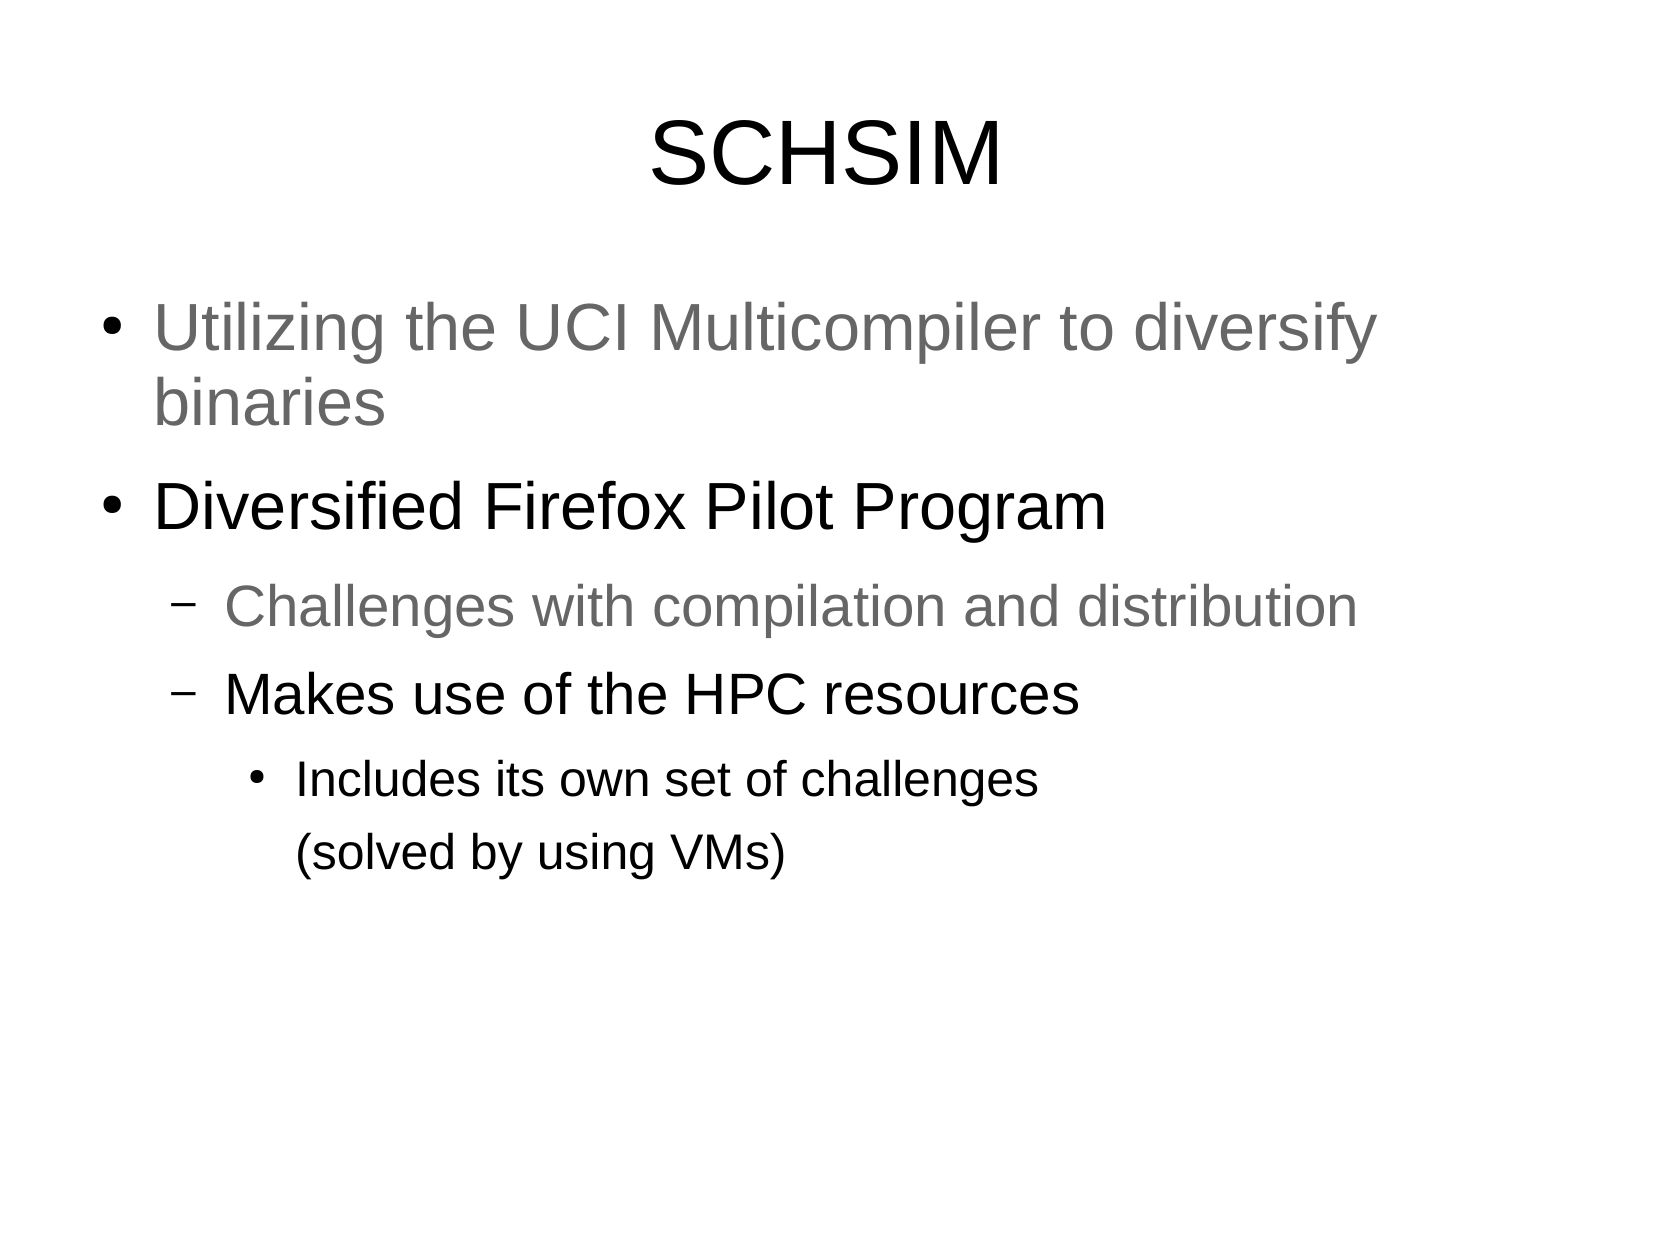

# SCHSIM
Utilizing the UCI Multicompiler to diversify binaries
Diversified Firefox Pilot Program
Challenges with compilation and distribution
Makes use of the HPC resources
Includes its own set of challenges
(solved by using VMs)